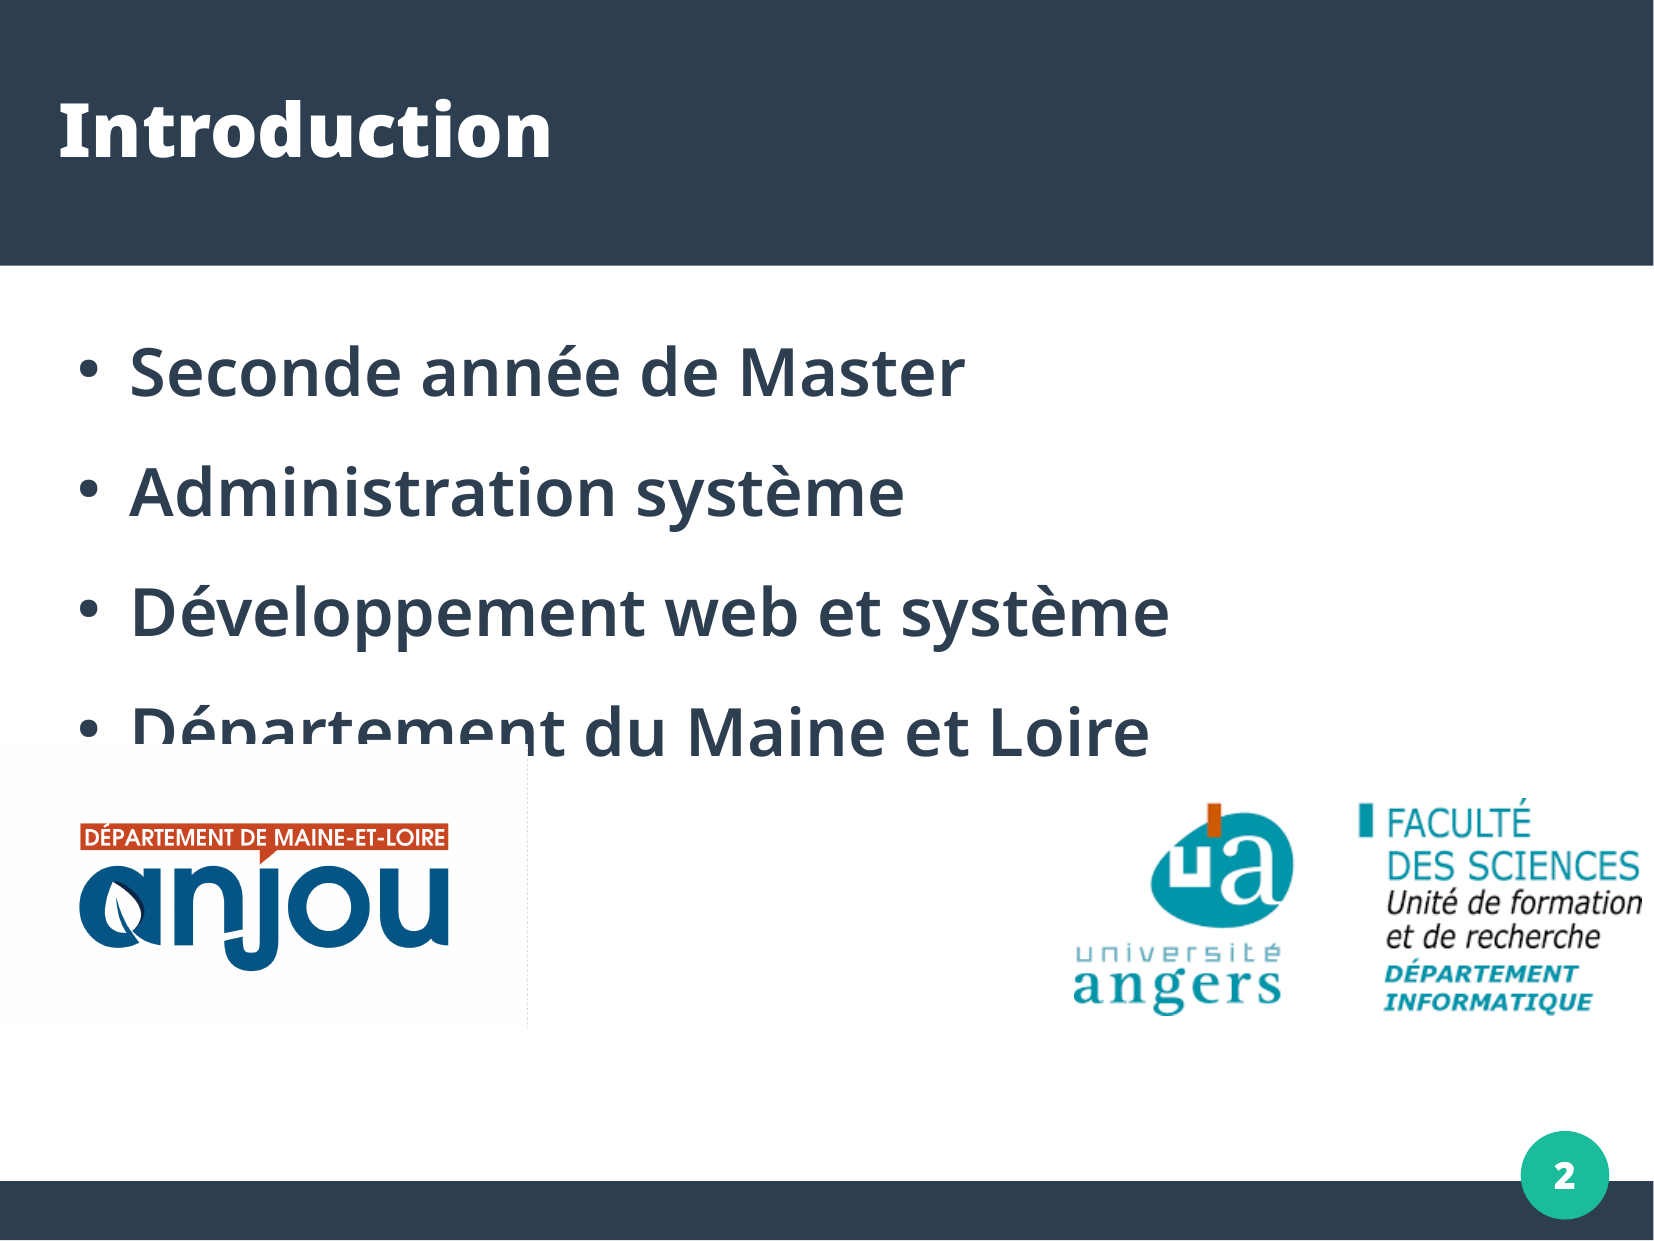

# Introduction
Seconde année de Master
Administration système
Développement web et système
Département du Maine et Loire
2